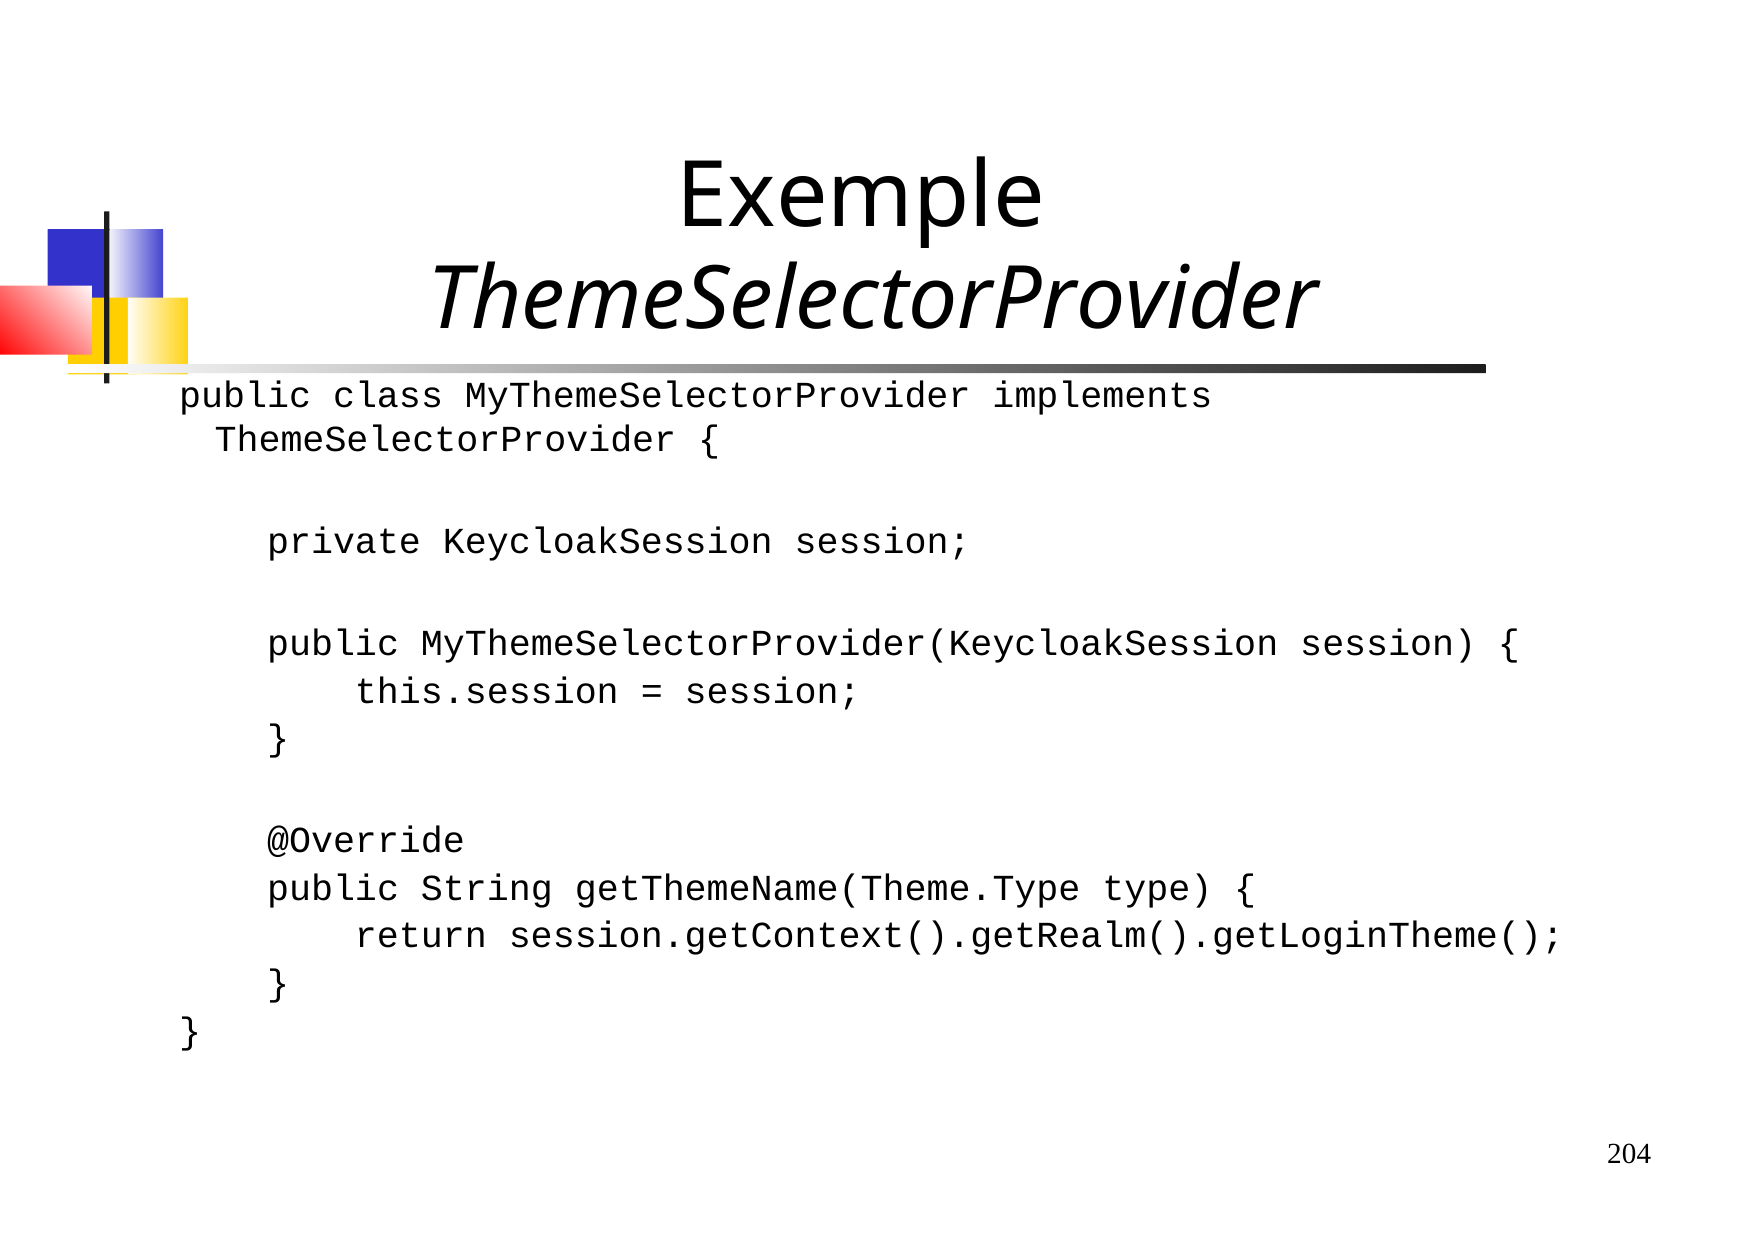

# Exemple ThemeSelectorProvider
public class MyThemeSelectorProvider implements ThemeSelectorProvider {
 private KeycloakSession session;
 public MyThemeSelectorProvider(KeycloakSession session) {
 this.session = session;
 }
 @Override
 public String getThemeName(Theme.Type type) {
 return session.getContext().getRealm().getLoginTheme();
 }
}